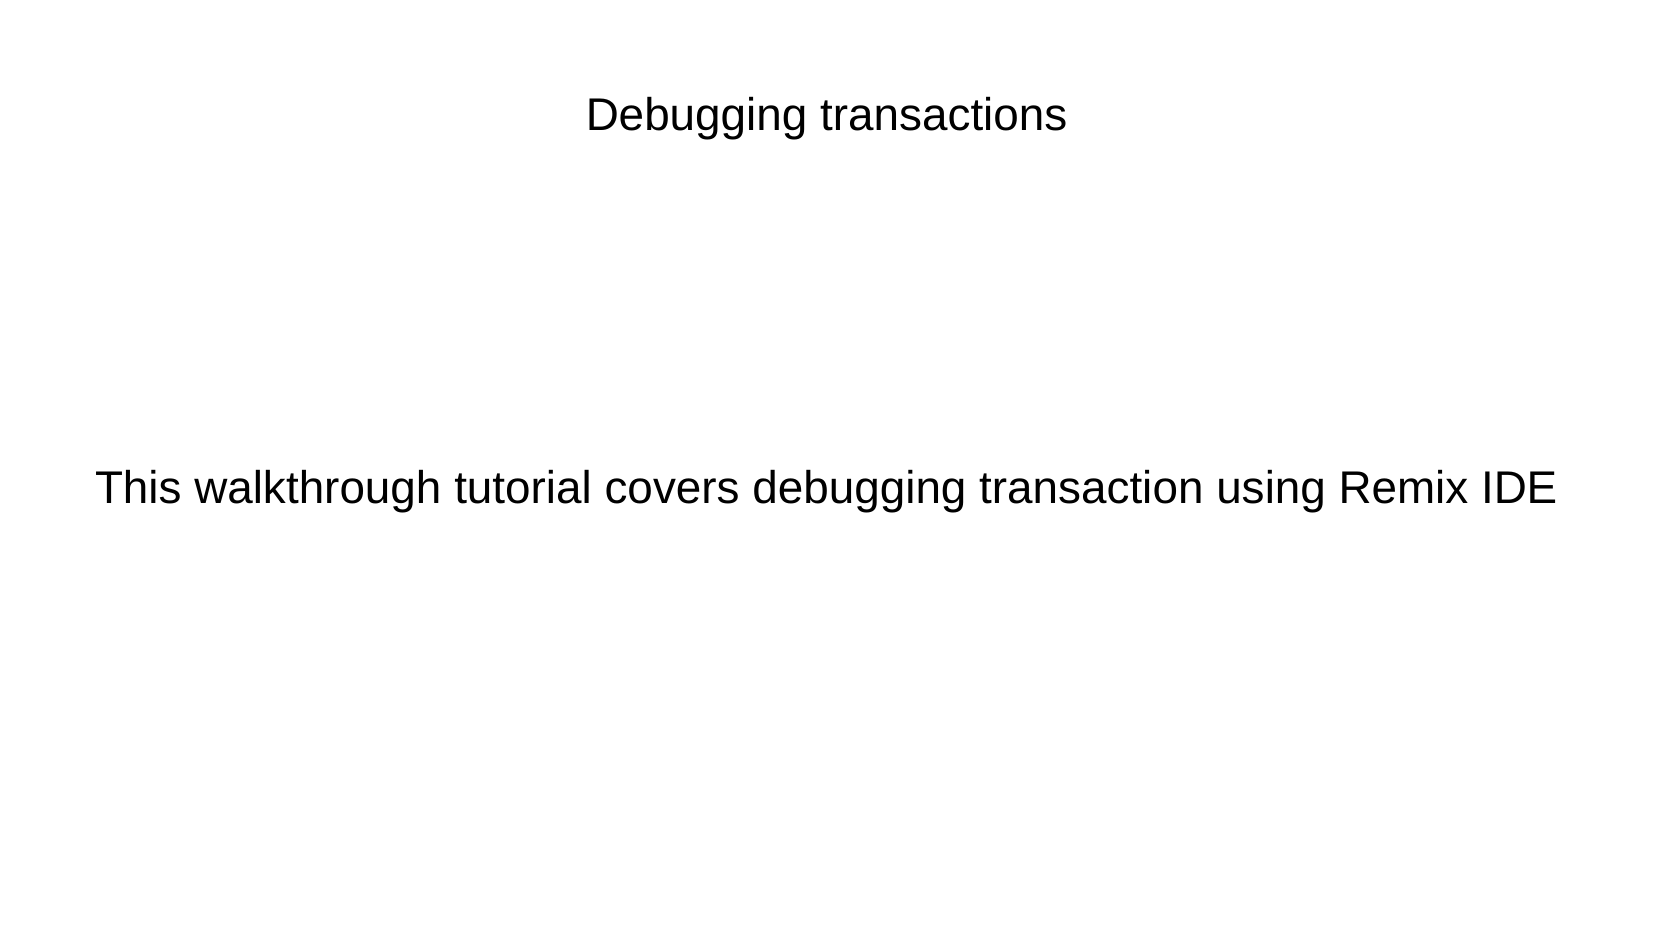

# Debugging transactions
This walkthrough tutorial covers debugging transaction using Remix IDE